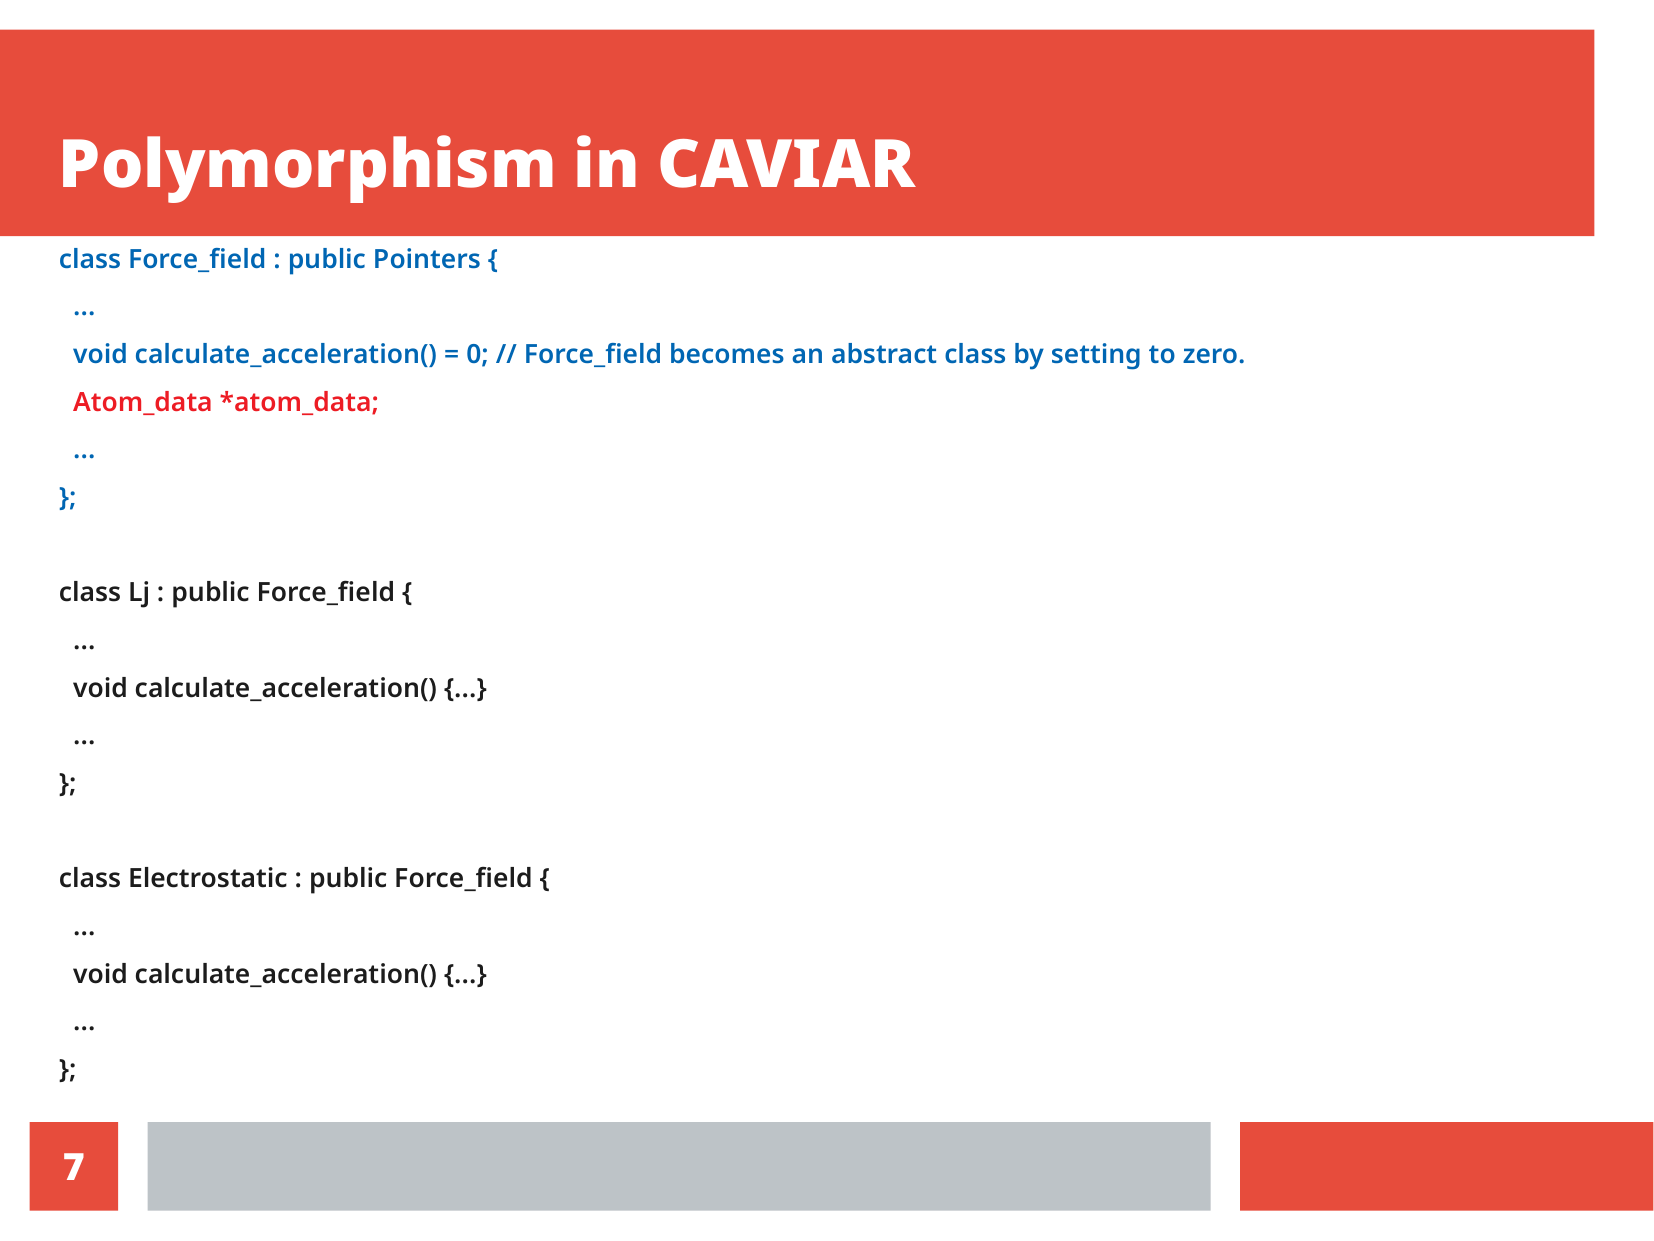

# Polymorphism in CAVIAR
class Force_field : public Pointers {
 ...
 void calculate_acceleration() = 0; // Force_field becomes an abstract class by setting to zero.
 Atom_data *atom_data;
 ...
};
class Lj : public Force_field {
 ...
 void calculate_acceleration() {...}
 ...
};
class Electrostatic : public Force_field {
 ...
 void calculate_acceleration() {...}
 ...
};
7